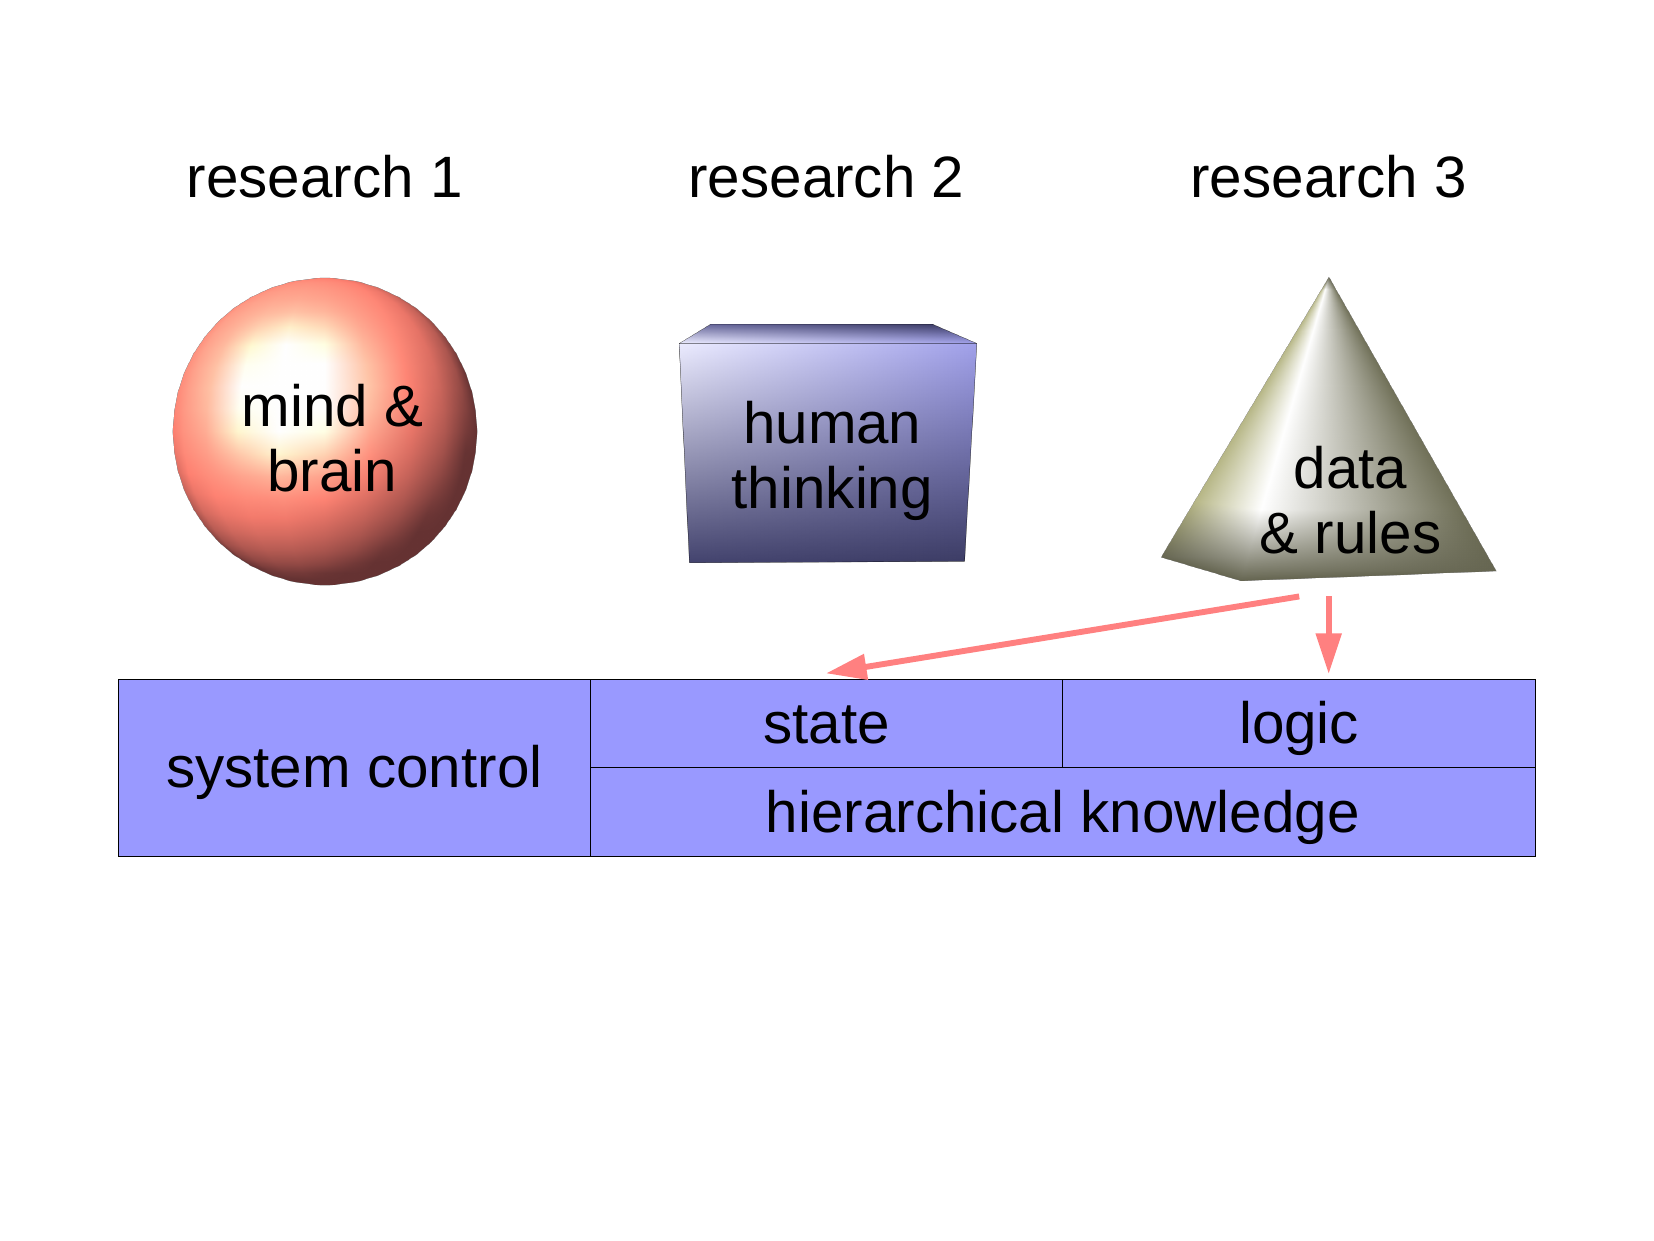

research 1
mind &
brain
research 2
human
thinking
research 3
data
& rules
state
logic
hierarchical knowledge
system control
knowledge
hierarchical knowledge